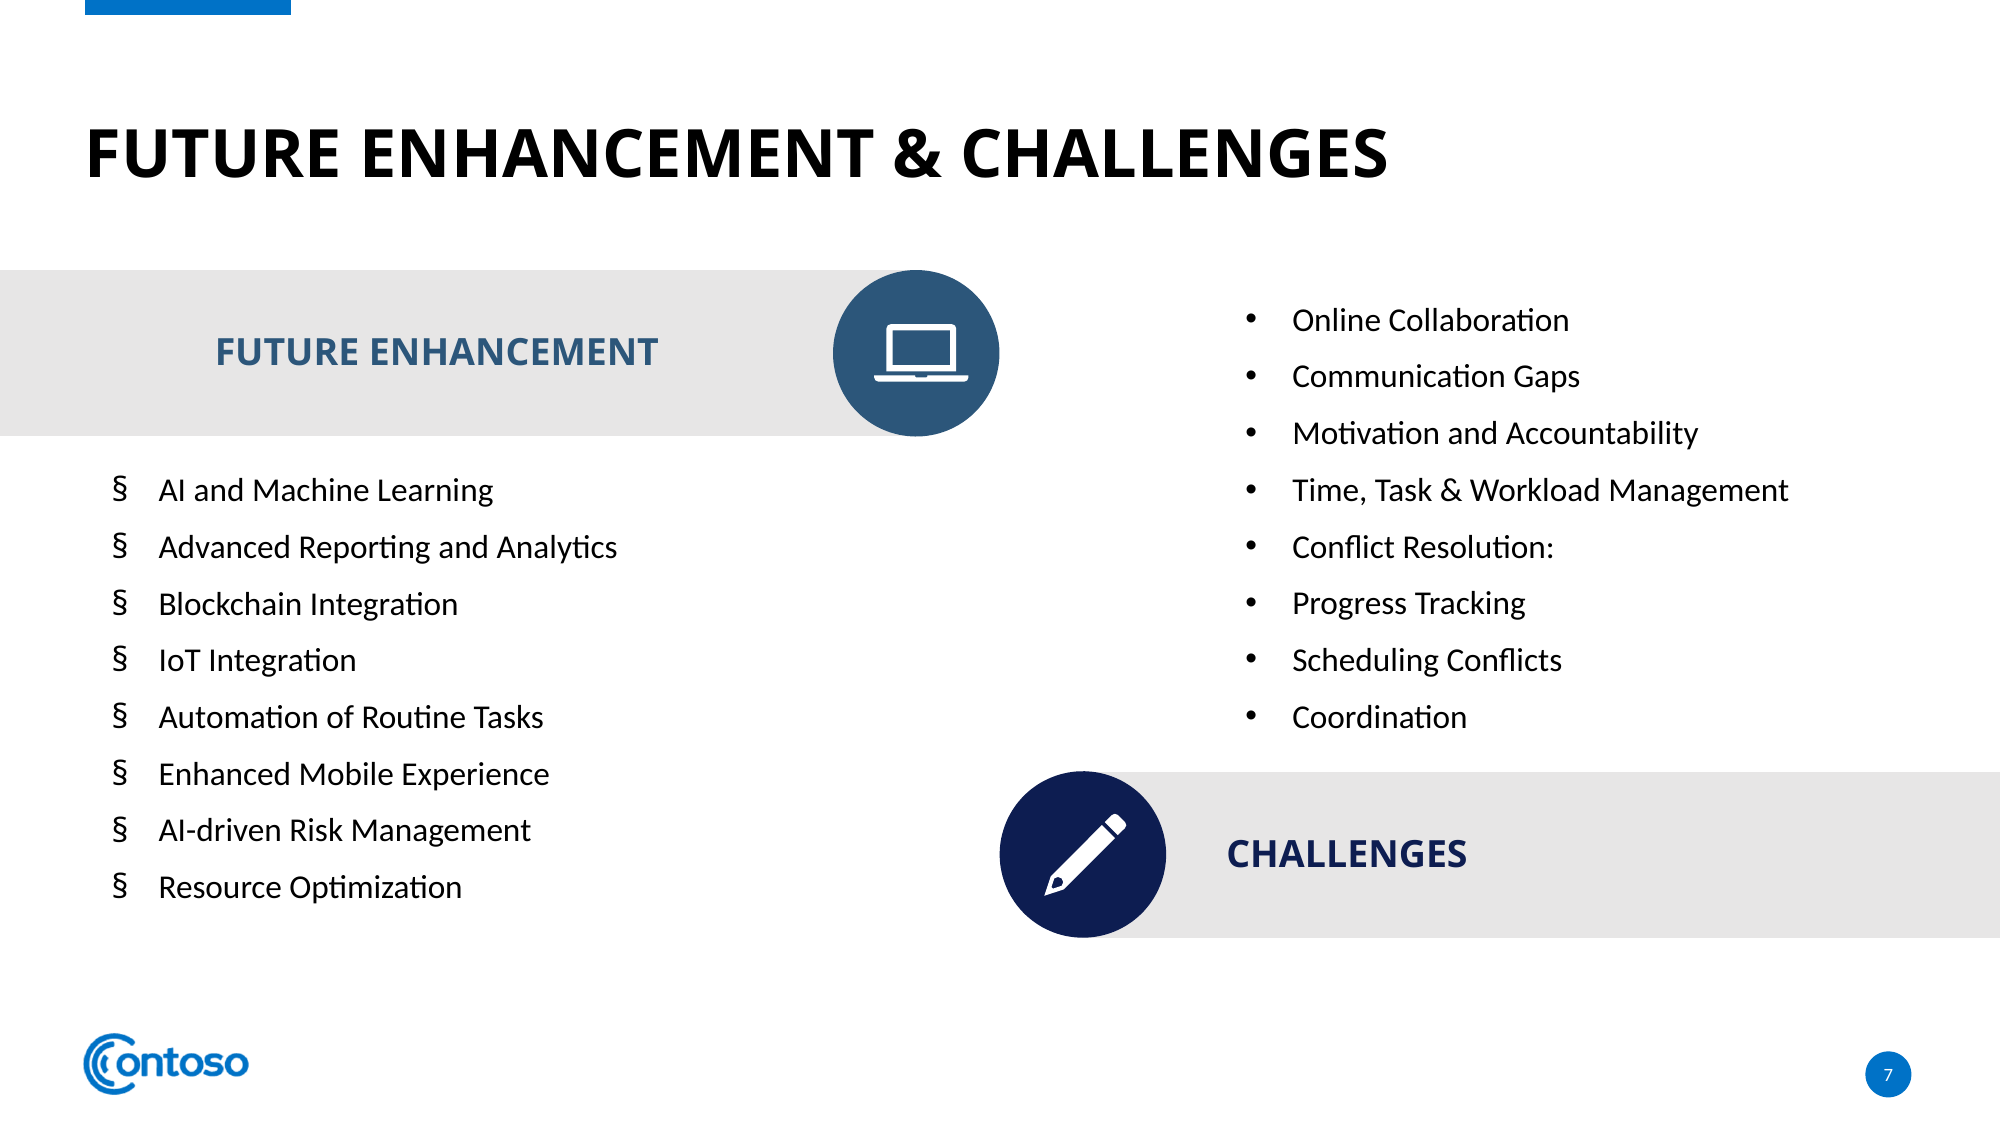

# Future Enhancement & challenges
Online Collaboration
Communication Gaps
Motivation and Accountability
Time, Task & Workload Management
Conflict Resolution:
Progress Tracking
Scheduling Conflicts
Coordination
Future Enhancement
AI and Machine Learning
Advanced Reporting and Analytics
Blockchain Integration
IoT Integration
Automation of Routine Tasks
Enhanced Mobile Experience
AI-driven Risk Management
Resource Optimization
challenges